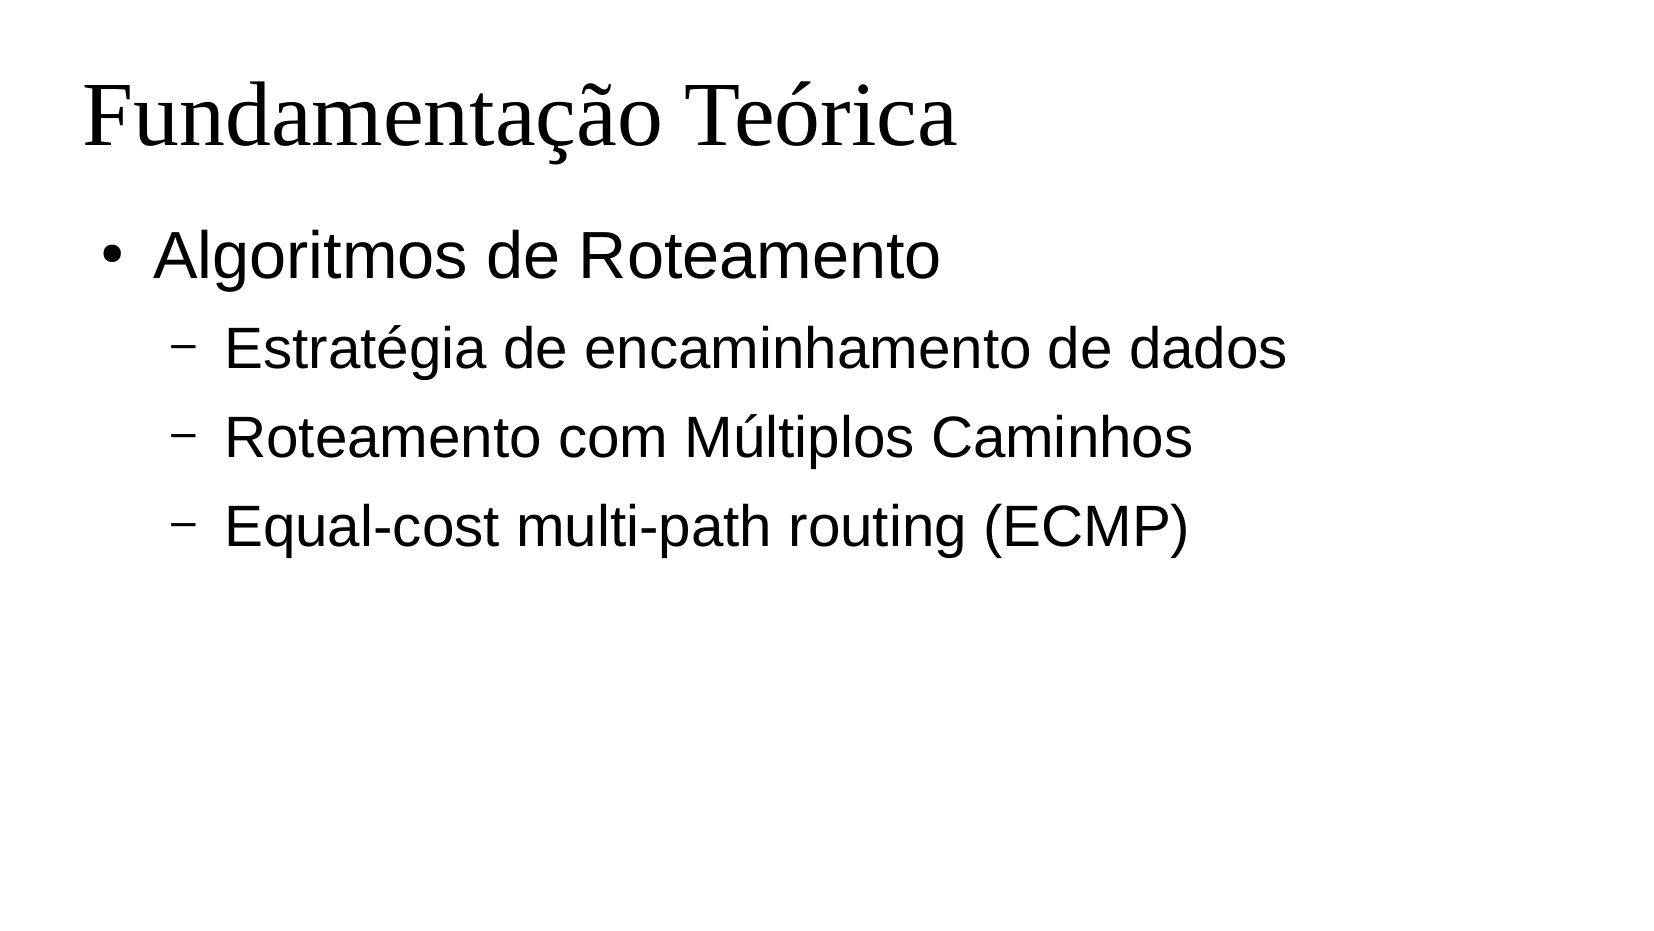

# Fundamentação Teórica
Algoritmos de Roteamento
Estratégia de encaminhamento de dados
Roteamento com Múltiplos Caminhos
Equal-cost multi-path routing (ECMP)